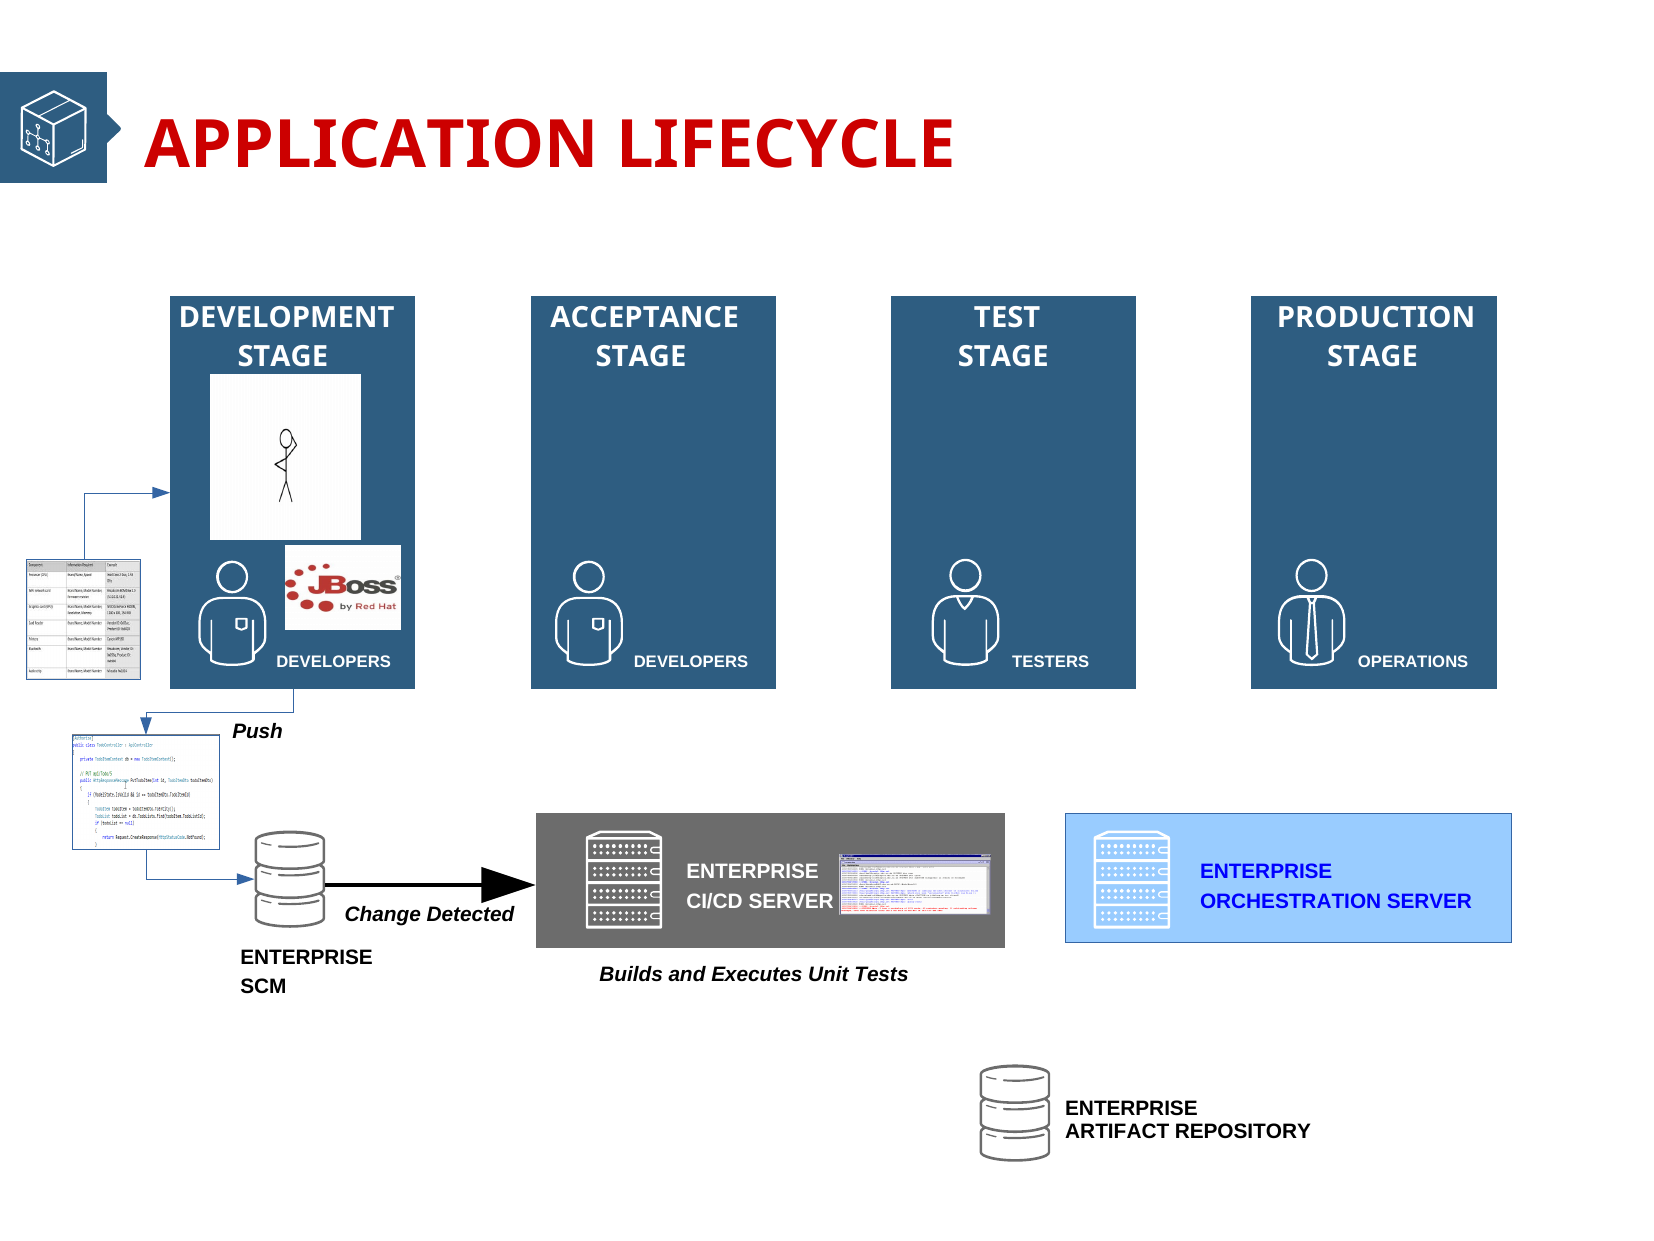

APPLICATION LIFECYCLE
DEVELOPMENT
STAGE
ACCEPTANCE
STAGE
TEST
STAGE
PRODUCTION
STAGE
DEVELOPERS
DEVELOPERS
TESTERS
OPERATIONS
Push
ENTERPRISE
CI/CD SERVER
ENTERPRISE
ORCHESTRATION SERVER
Change Detected
ENTERPRISE
SCM
Builds and Executes Unit Tests
ENTERPRISE
ARTIFACT REPOSITORY